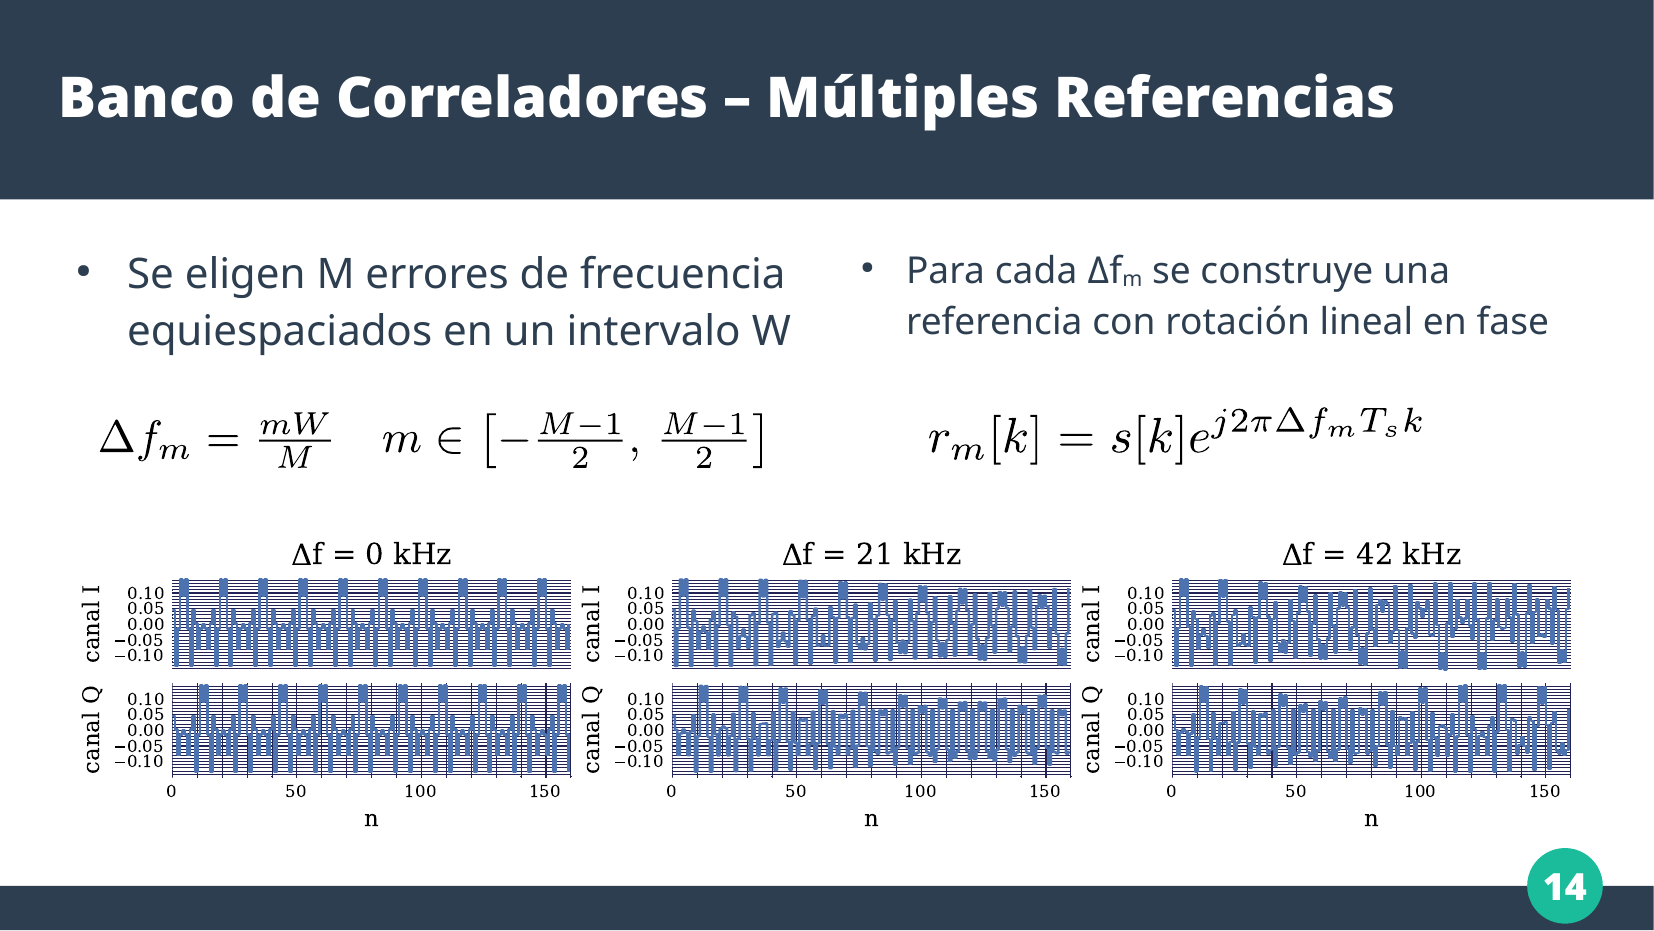

# Banco de Correladores – Múltiples Referencias
Se eligen M errores de frecuencia equiespaciados en un intervalo W
Para cada Δfm se construye una referencia con rotación lineal en fase